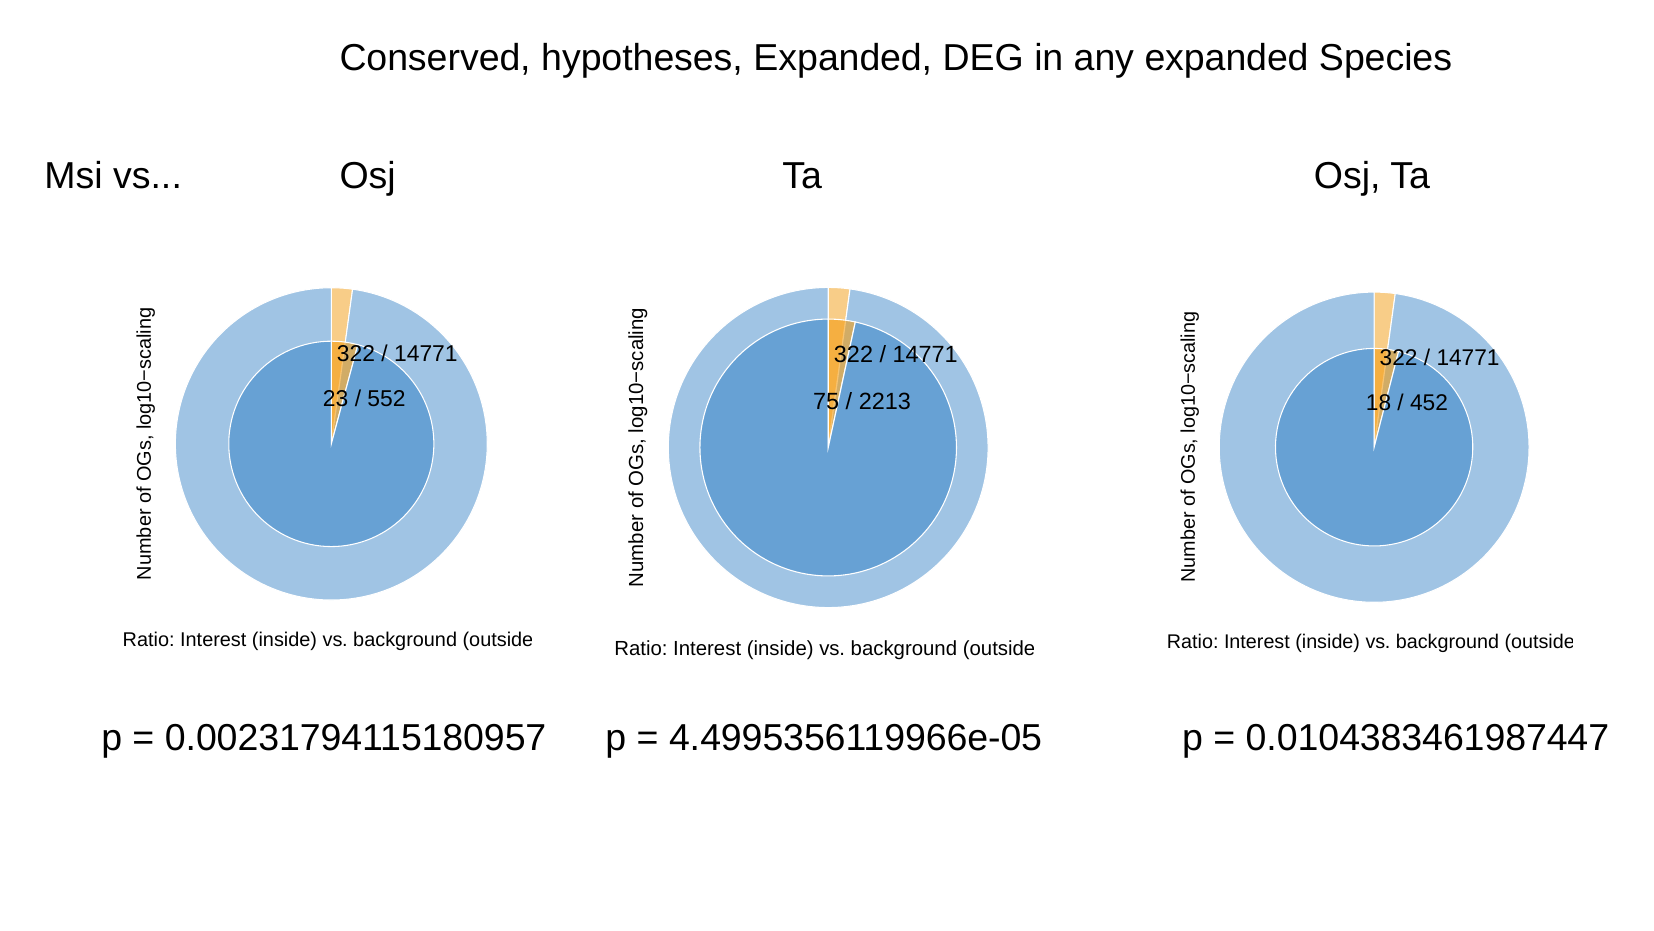

Conserved, hypotheses, Expanded, DEG in any expanded Species
Msi vs...
Osj
Ta
Osj, Ta
p = 0.00231794115180957
p = 4.4995356119966e-05
p = 0.0104383461987447